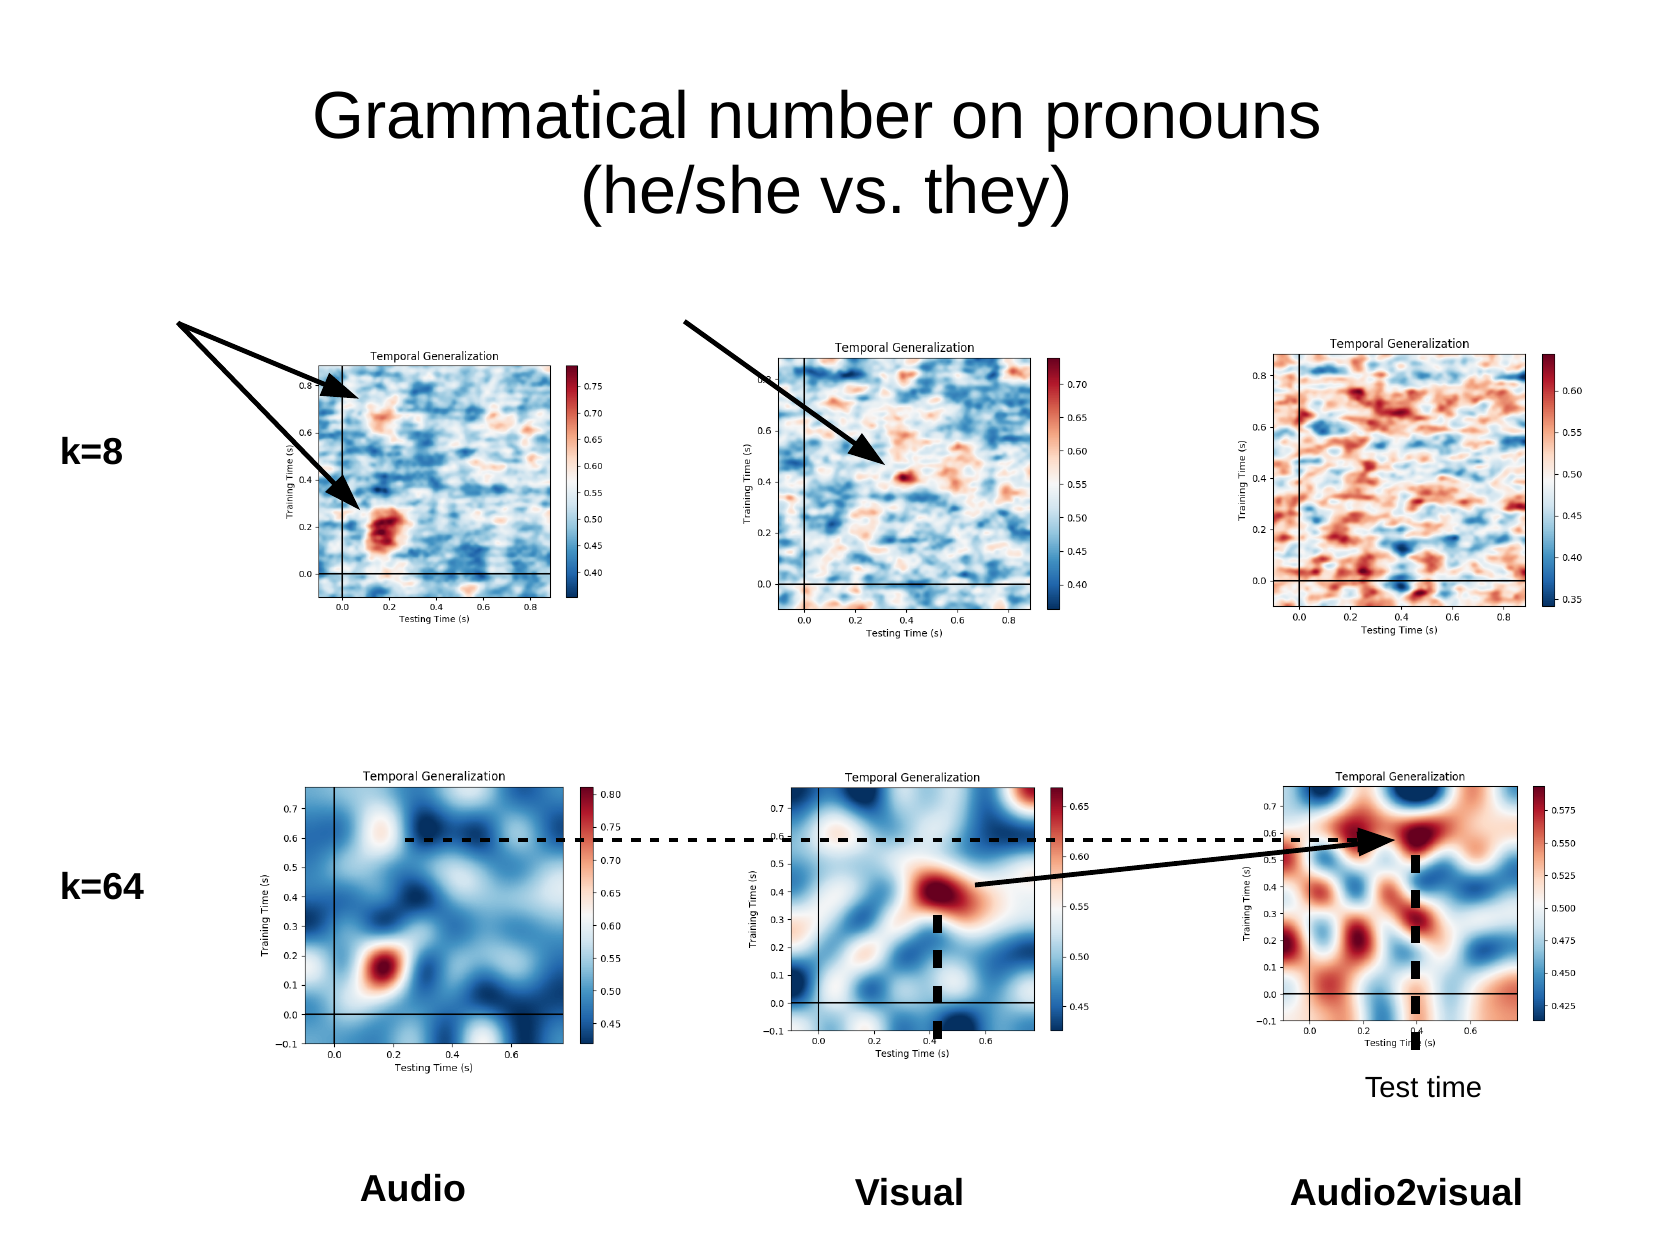

# Grammatical number on pronouns (he/she vs. they)
k=8
k=64
Test time
Audio
Visual
Audio2visual